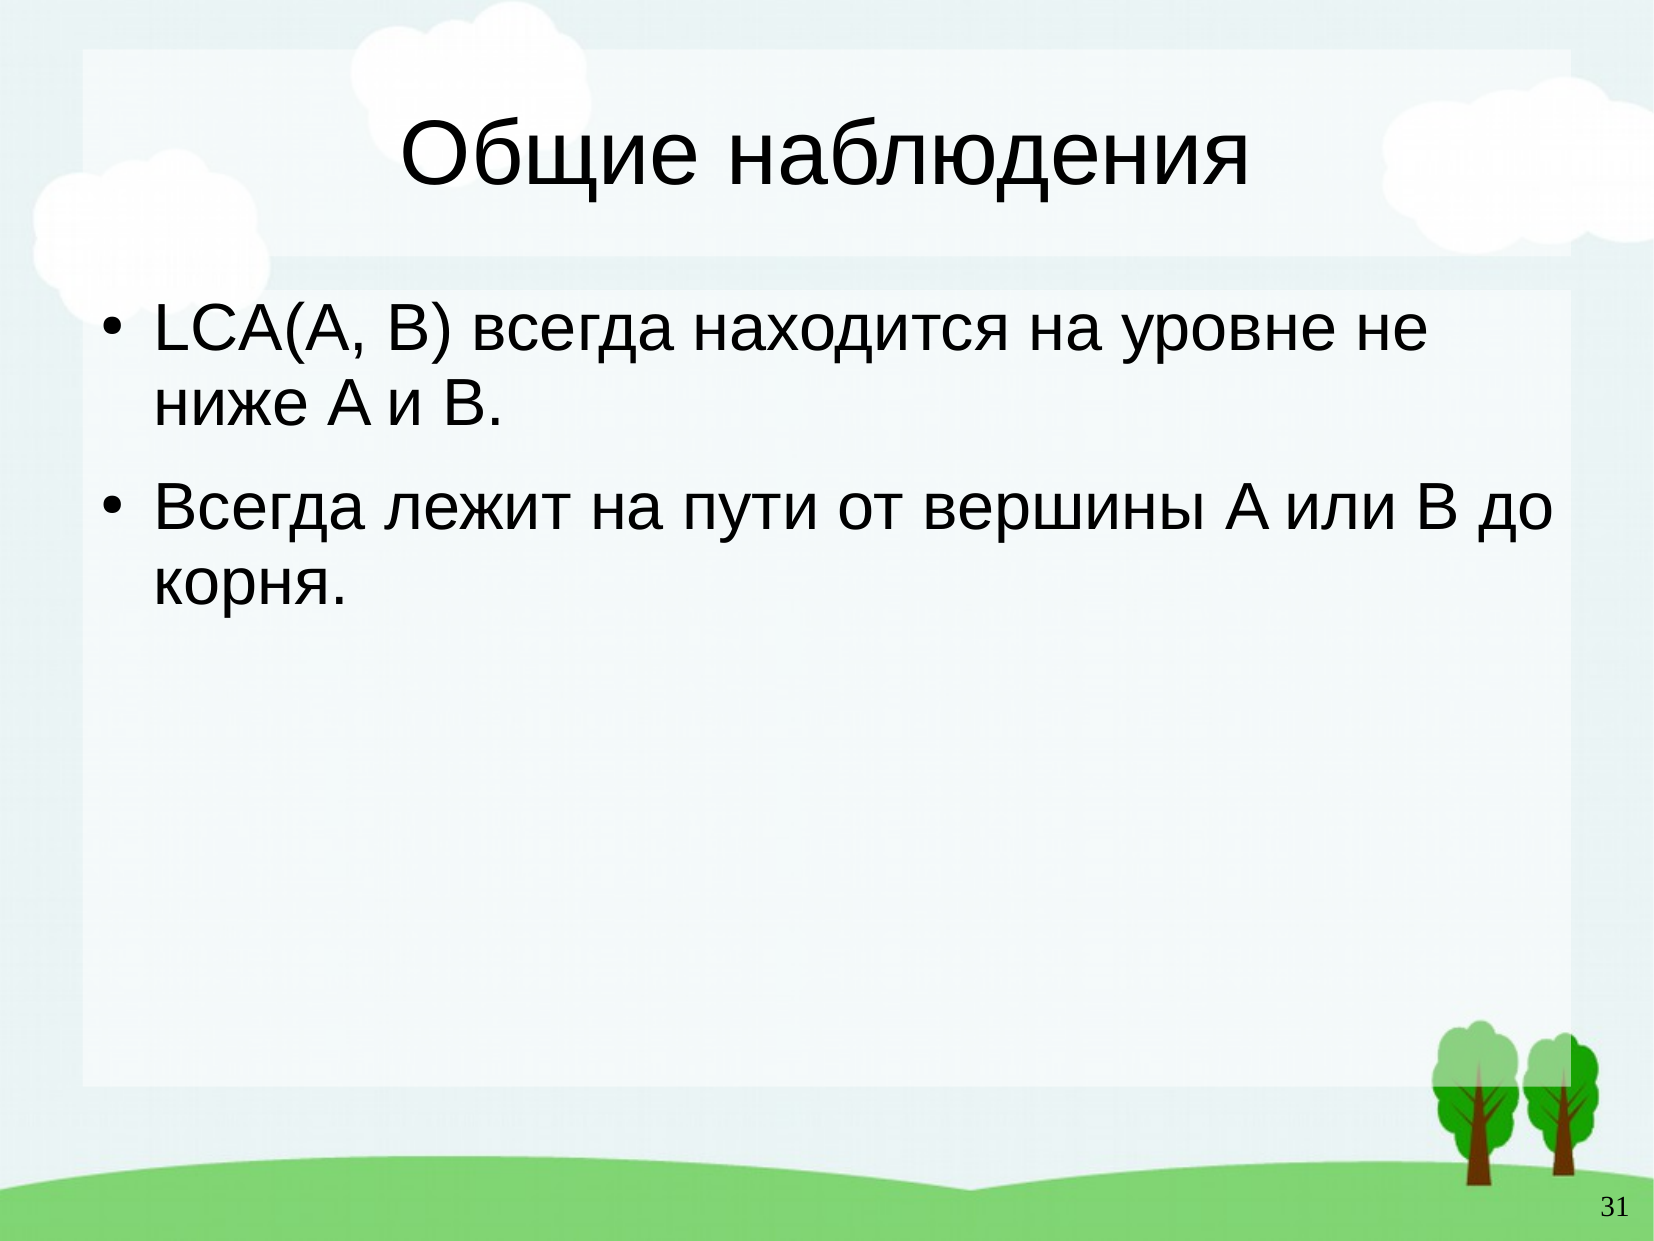

# Общие наблюдения
LCA(A, B) всегда находится на уровне не ниже A и B.
Всегда лежит на пути от вершины A или B до корня.
31